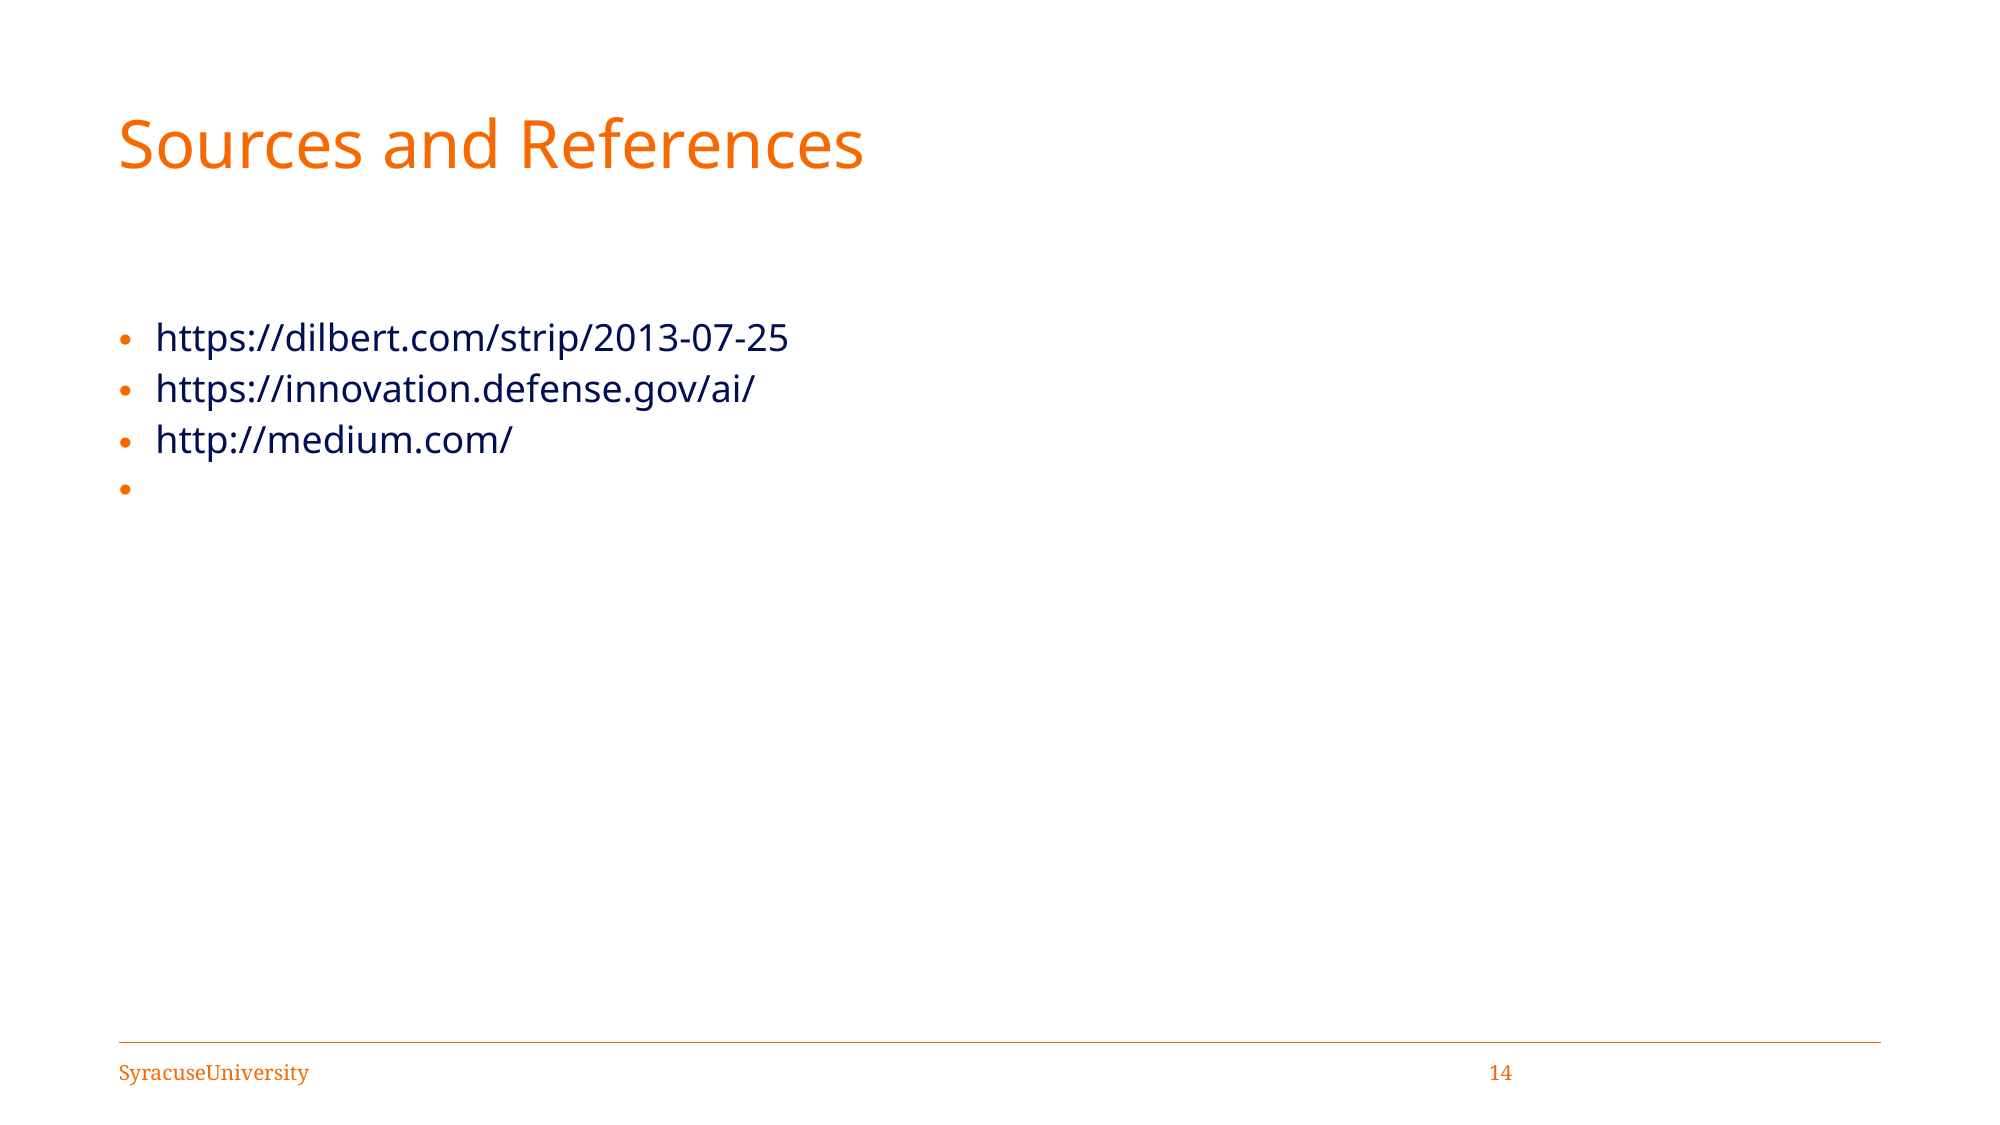

# Sources and References
https://dilbert.com/strip/2013-07-25
https://innovation.defense.gov/ai/
http://medium.com/